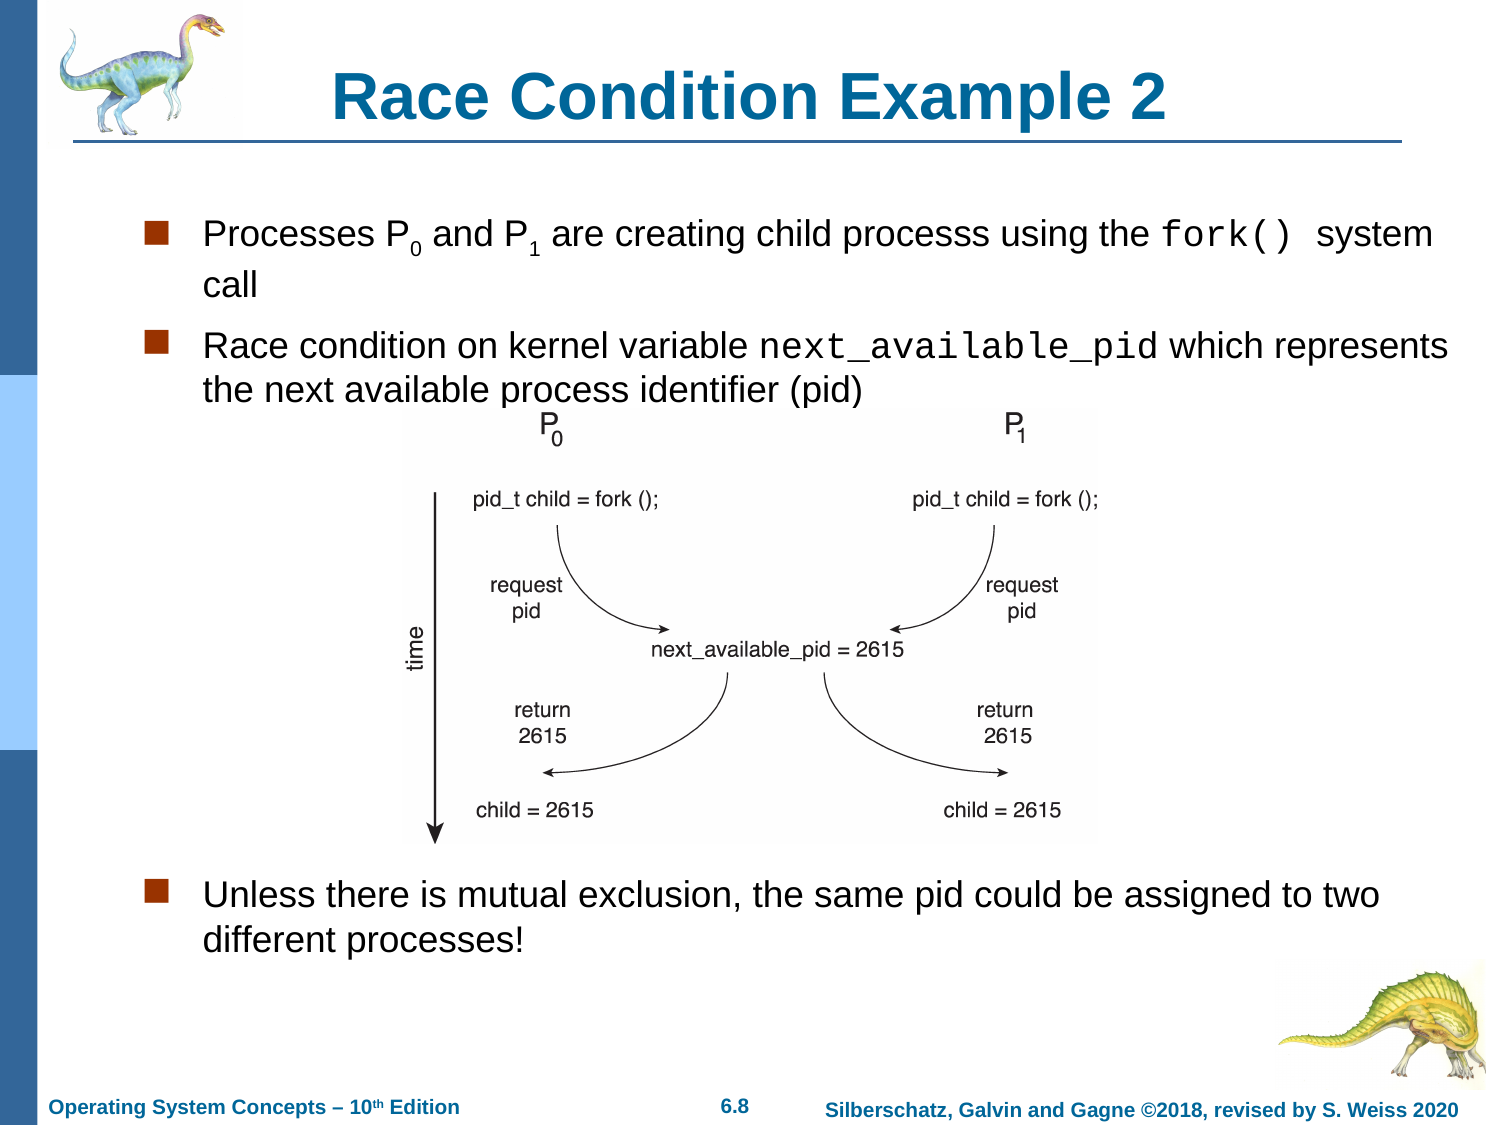

# Race Condition Example 2
Processes P0 and P1 are creating child processs using the fork() system call
Race condition on kernel variable next_available_pid which represents the next available process identifier (pid)
Unless there is mutual exclusion, the same pid could be assigned to two different processes!